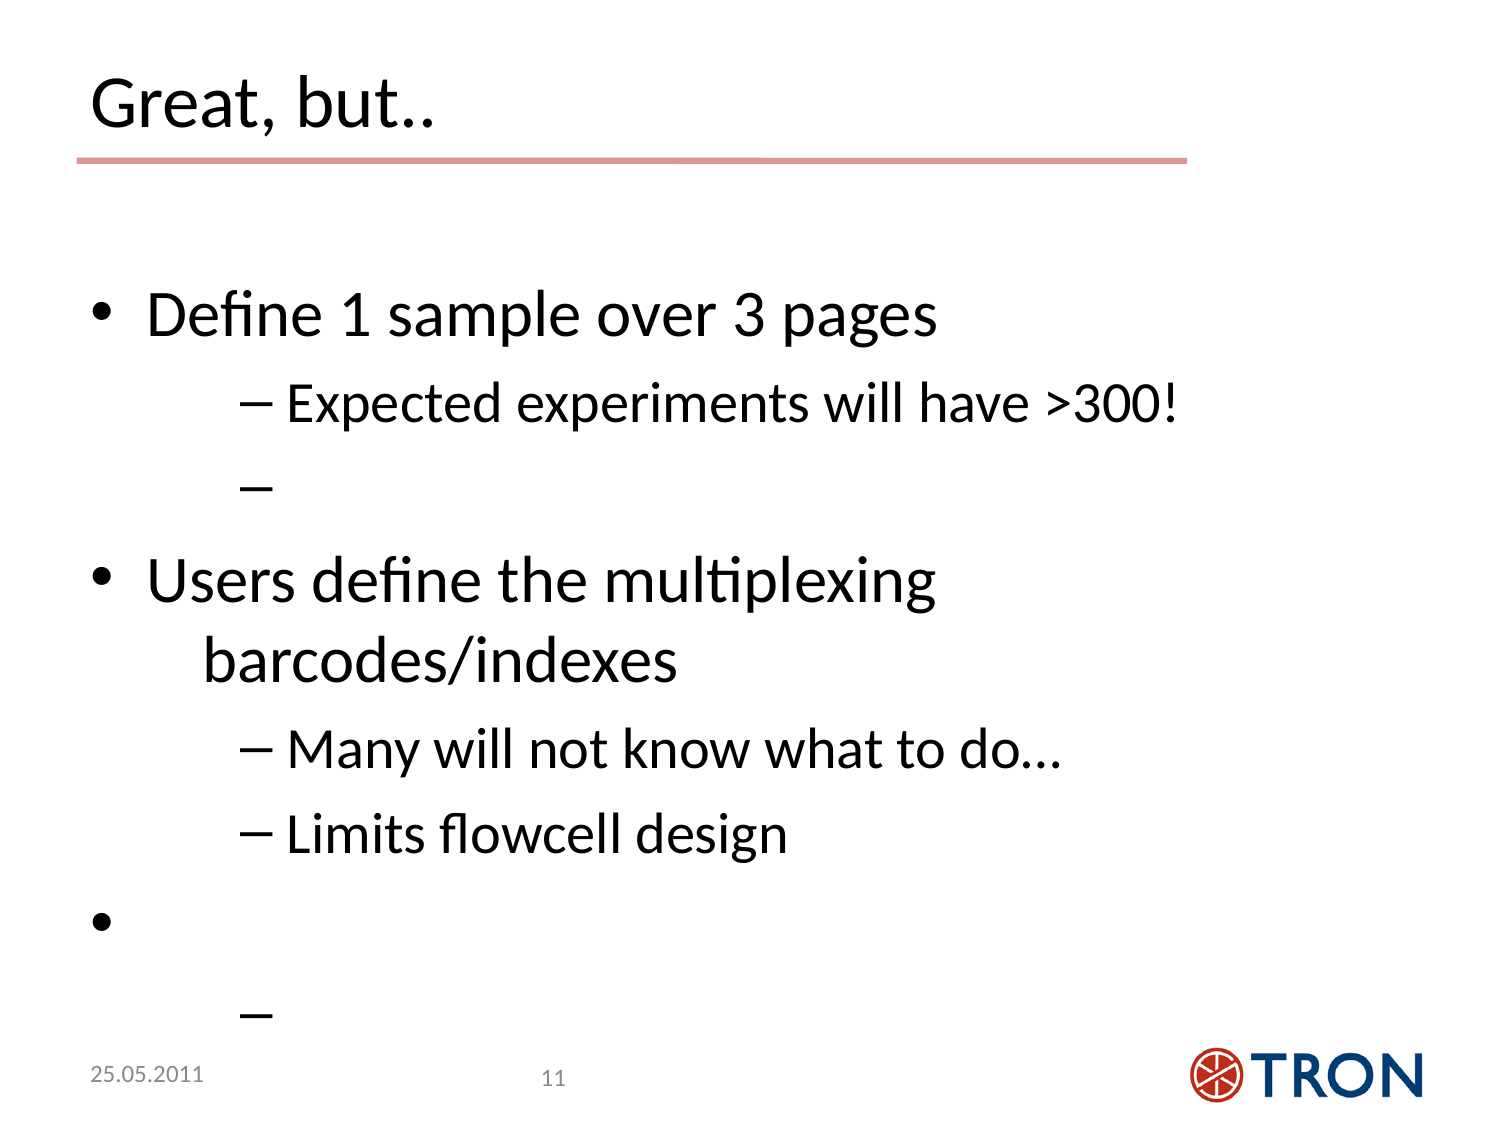

# Great, but..
Define 1 sample over 3 pages
Expected experiments will have >300!
Users define the multiplexing barcodes/indexes
Many will not know what to do…
Limits flowcell design
25.05.2011